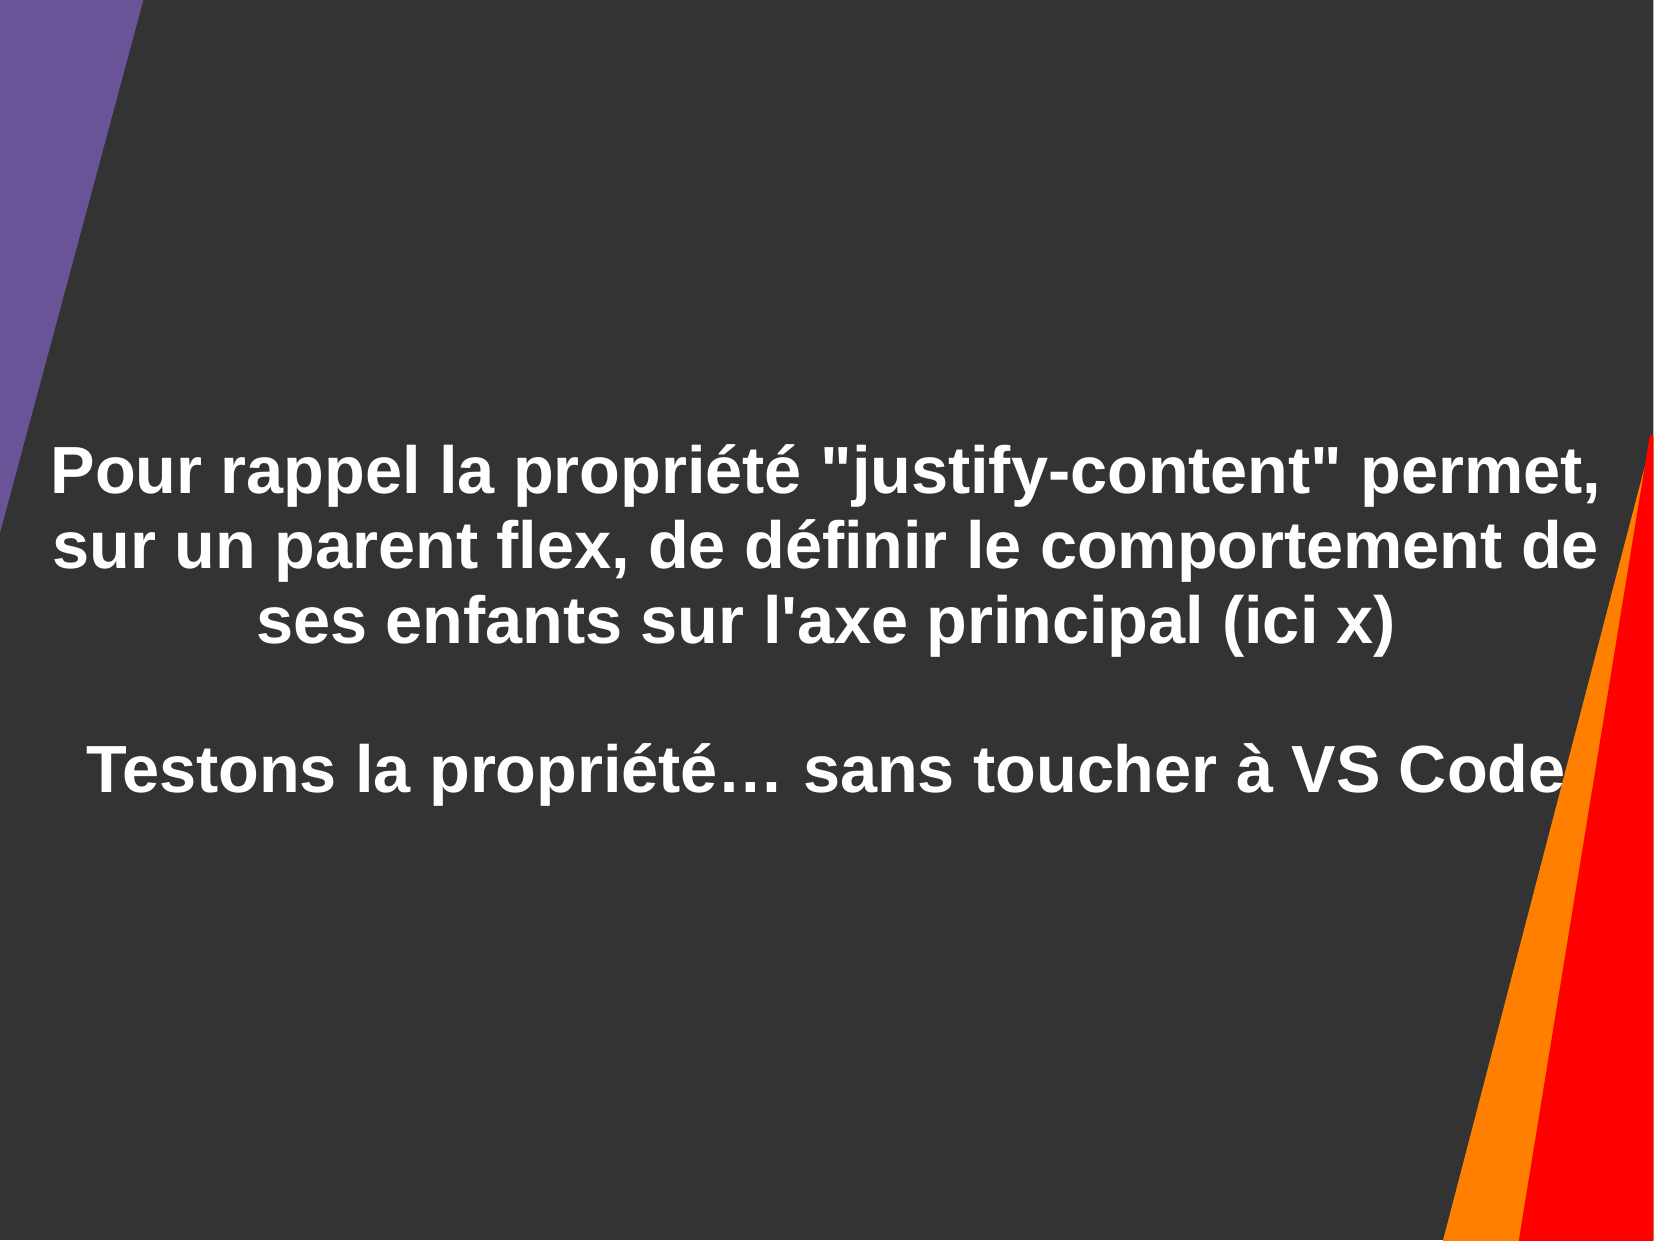

# Pour rappel la propriété "justify-content" permet, sur un parent flex, de définir le comportement de ses enfants sur l'axe principal (ici x) Testons la propriété… sans toucher à VS Code